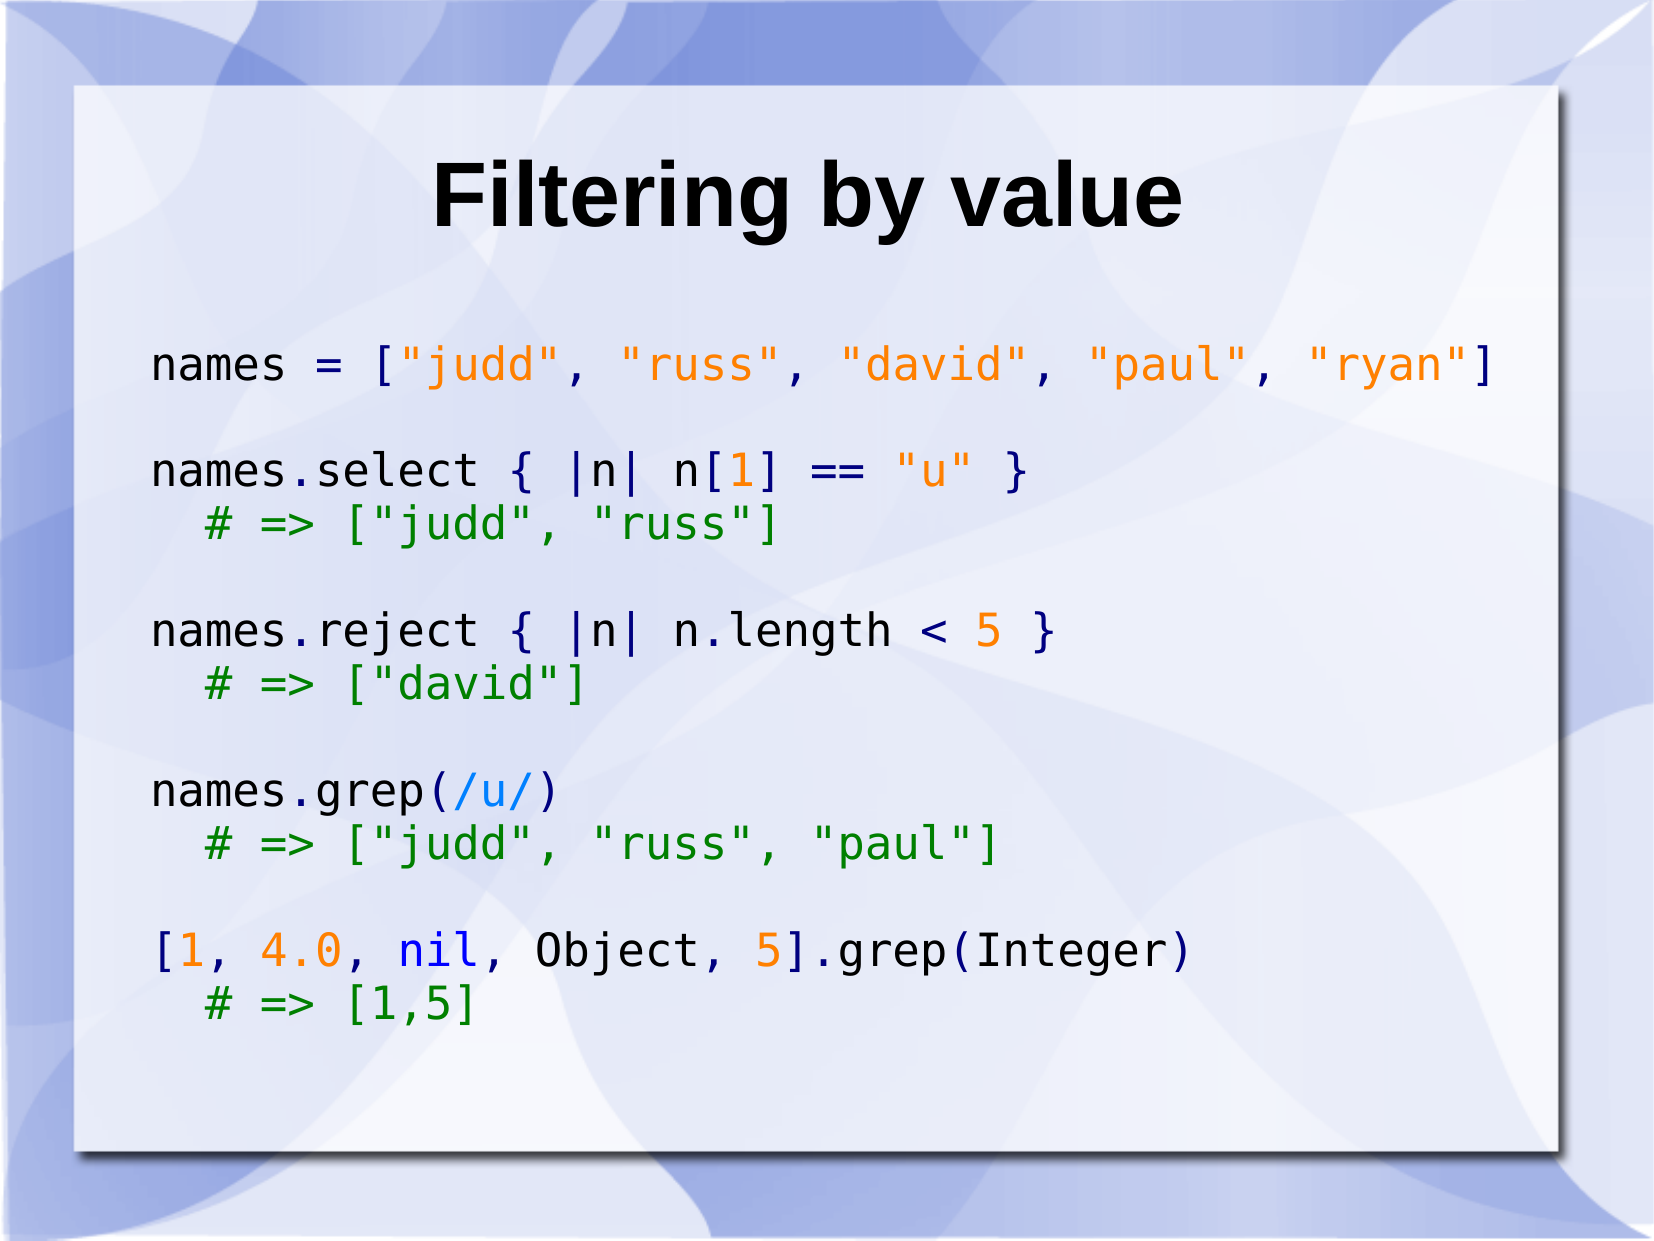

# Filtering by value
names = ["judd", "russ", "david", "paul", "ryan"]
names.select { |n| n[1] == "u" }
 # => ["judd", "russ"]
names.reject { |n| n.length < 5 }
 # => ["david"]
names.grep(/u/)
 # => ["judd", "russ", "paul"]
[1, 4.0, nil, Object, 5].grep(Integer)
 # => [1,5]